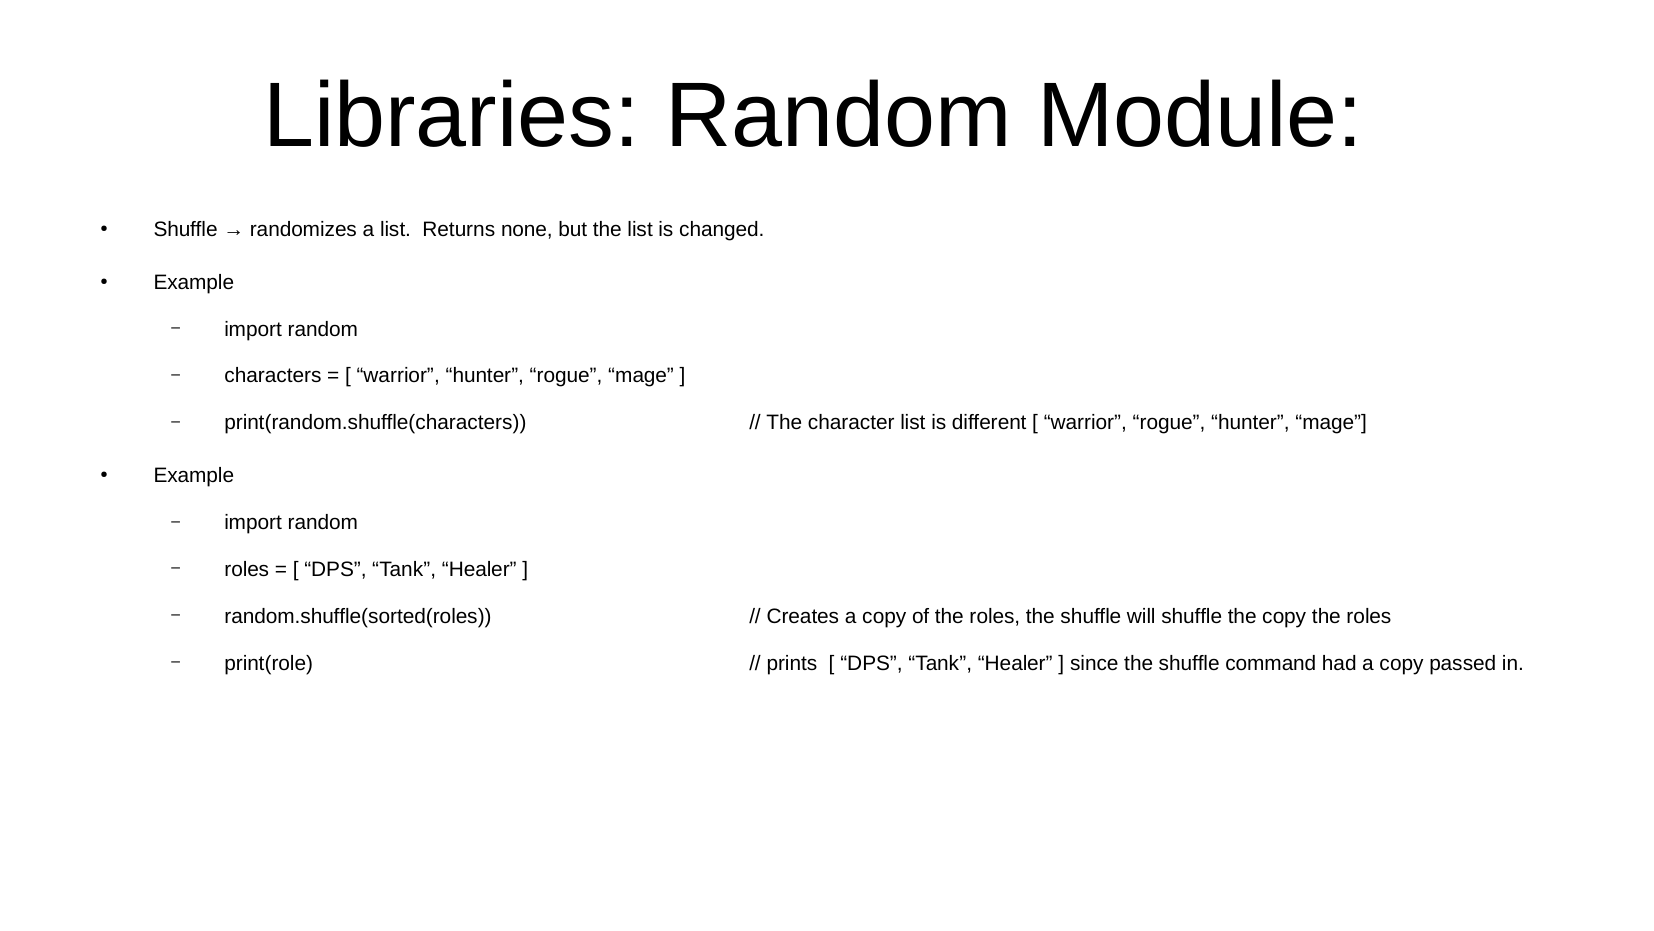

# Libraries: Random Module:
Shuffle → randomizes a list. Returns none, but the list is changed.
Example
import random
characters = [ “warrior”, “hunter”, “rogue”, “mage” ]
print(random.shuffle(characters))			// The character list is different [ “warrior”, “rogue”, “hunter”, “mage”]
Example
import random
roles = [ “DPS”, “Tank”, “Healer” ]
random.shuffle(sorted(roles))				// Creates a copy of the roles, the shuffle will shuffle the copy the roles
print(role)						// prints [ “DPS”, “Tank”, “Healer” ] since the shuffle command had a copy passed in.